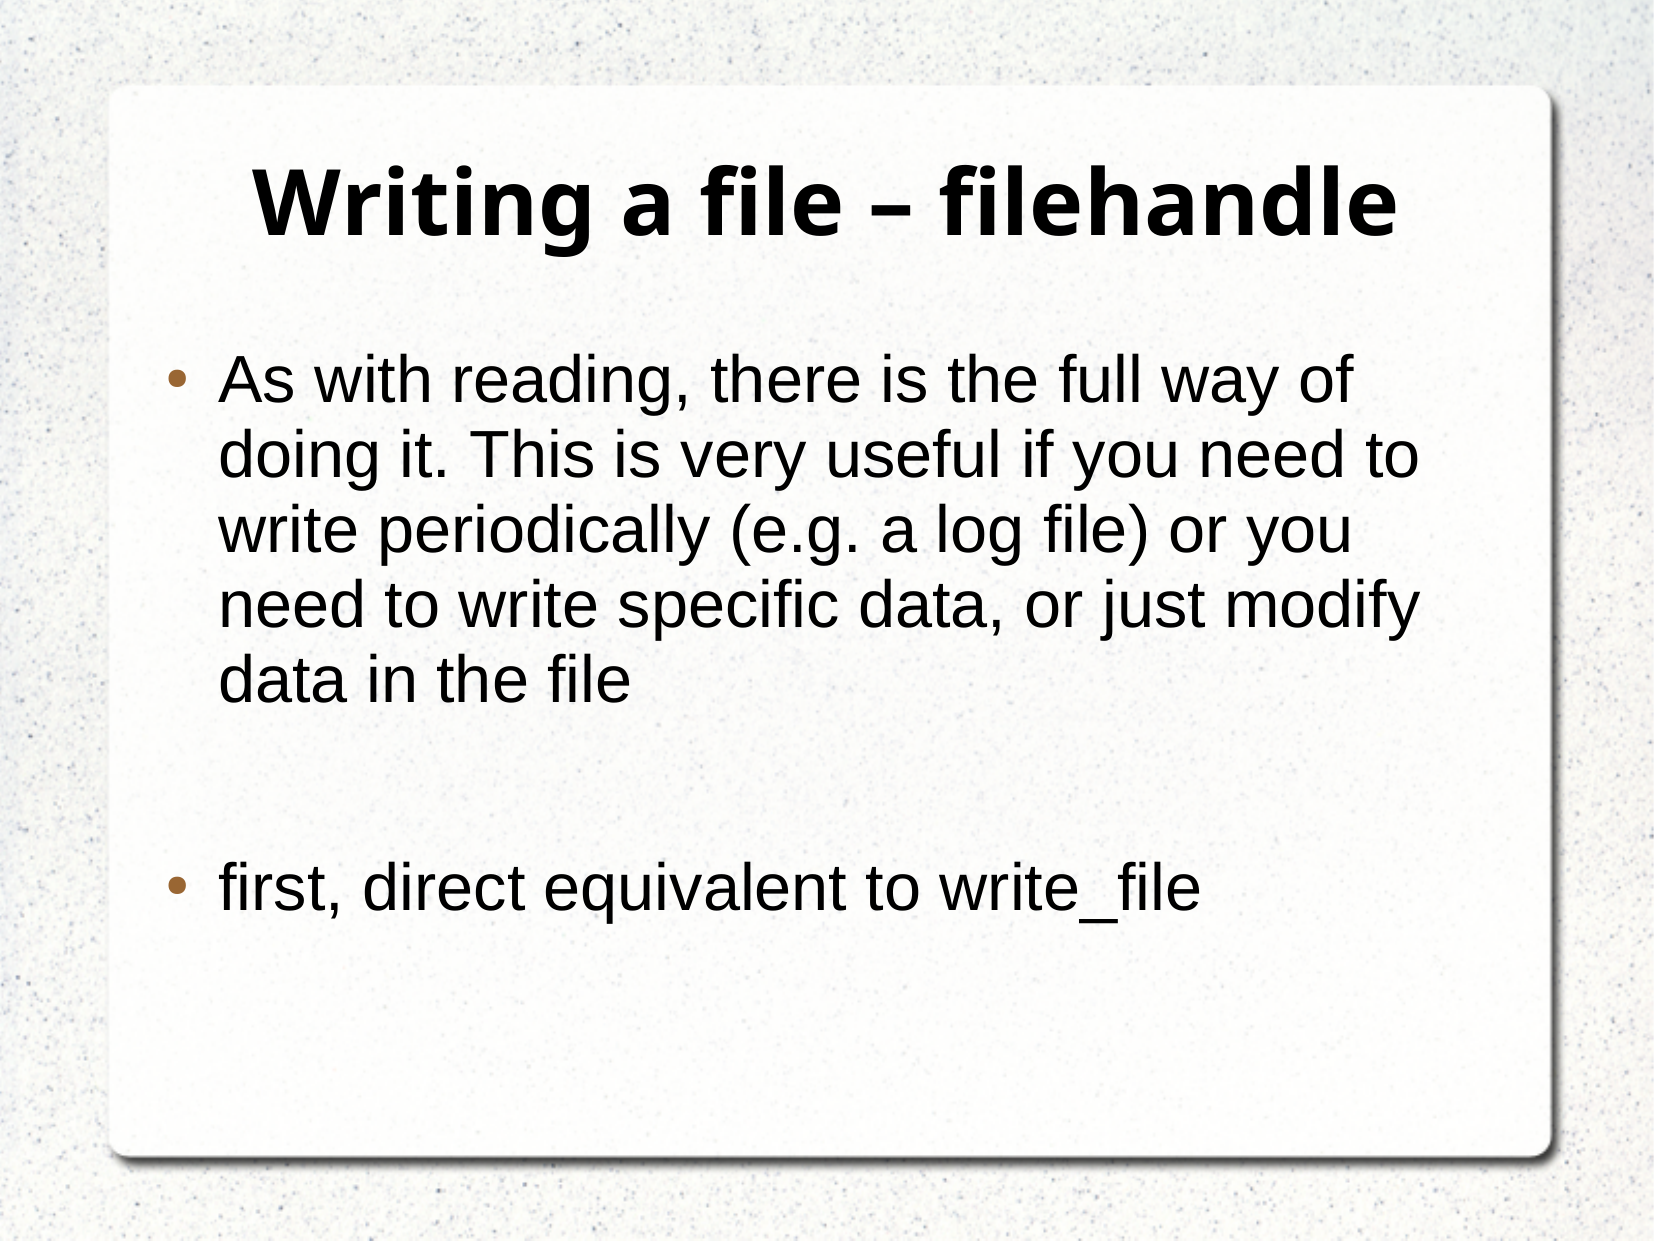

# Writing a file – filehandle
As with reading, there is the full way of doing it. This is very useful if you need to write periodically (e.g. a log file) or you need to write specific data, or just modify data in the file
first, direct equivalent to write_file